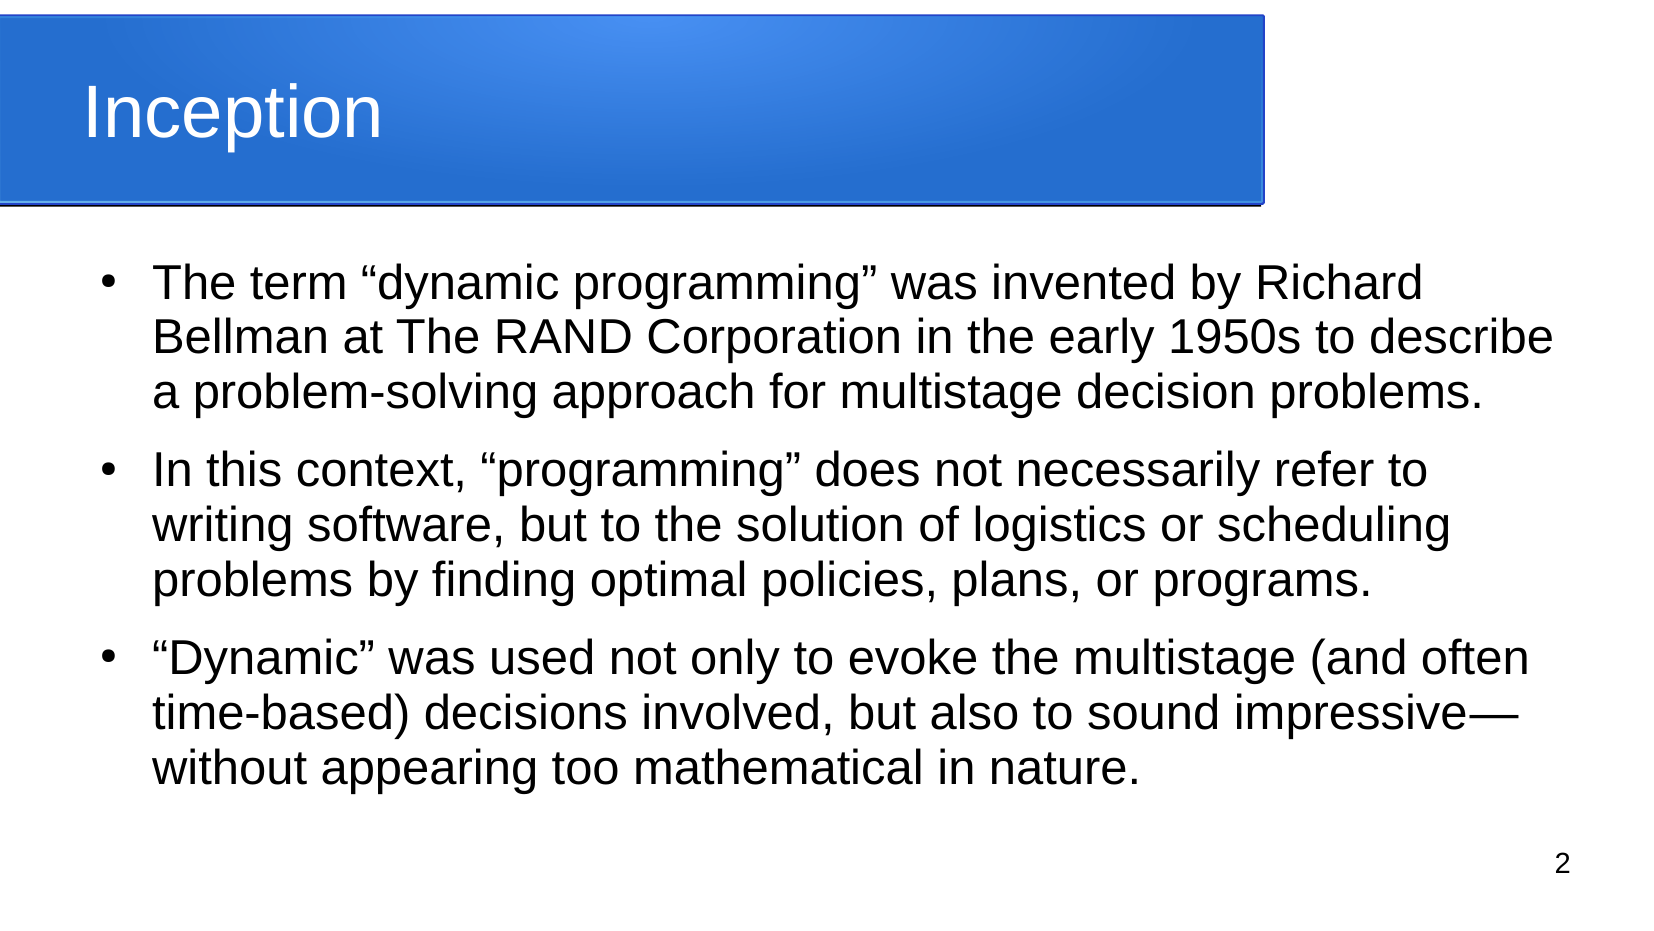

# Inception
The term “dynamic programming” was invented by Richard Bellman at The RAND Corporation in the early 1950s to describe a problem-solving approach for multistage decision problems.
In this context, “programming” does not necessarily refer to writing software, but to the solution of logistics or scheduling problems by finding optimal policies, plans, or programs.
“Dynamic” was used not only to evoke the multistage (and often time-based) decisions involved, but also to sound impressive—without appearing too mathematical in nature.
2